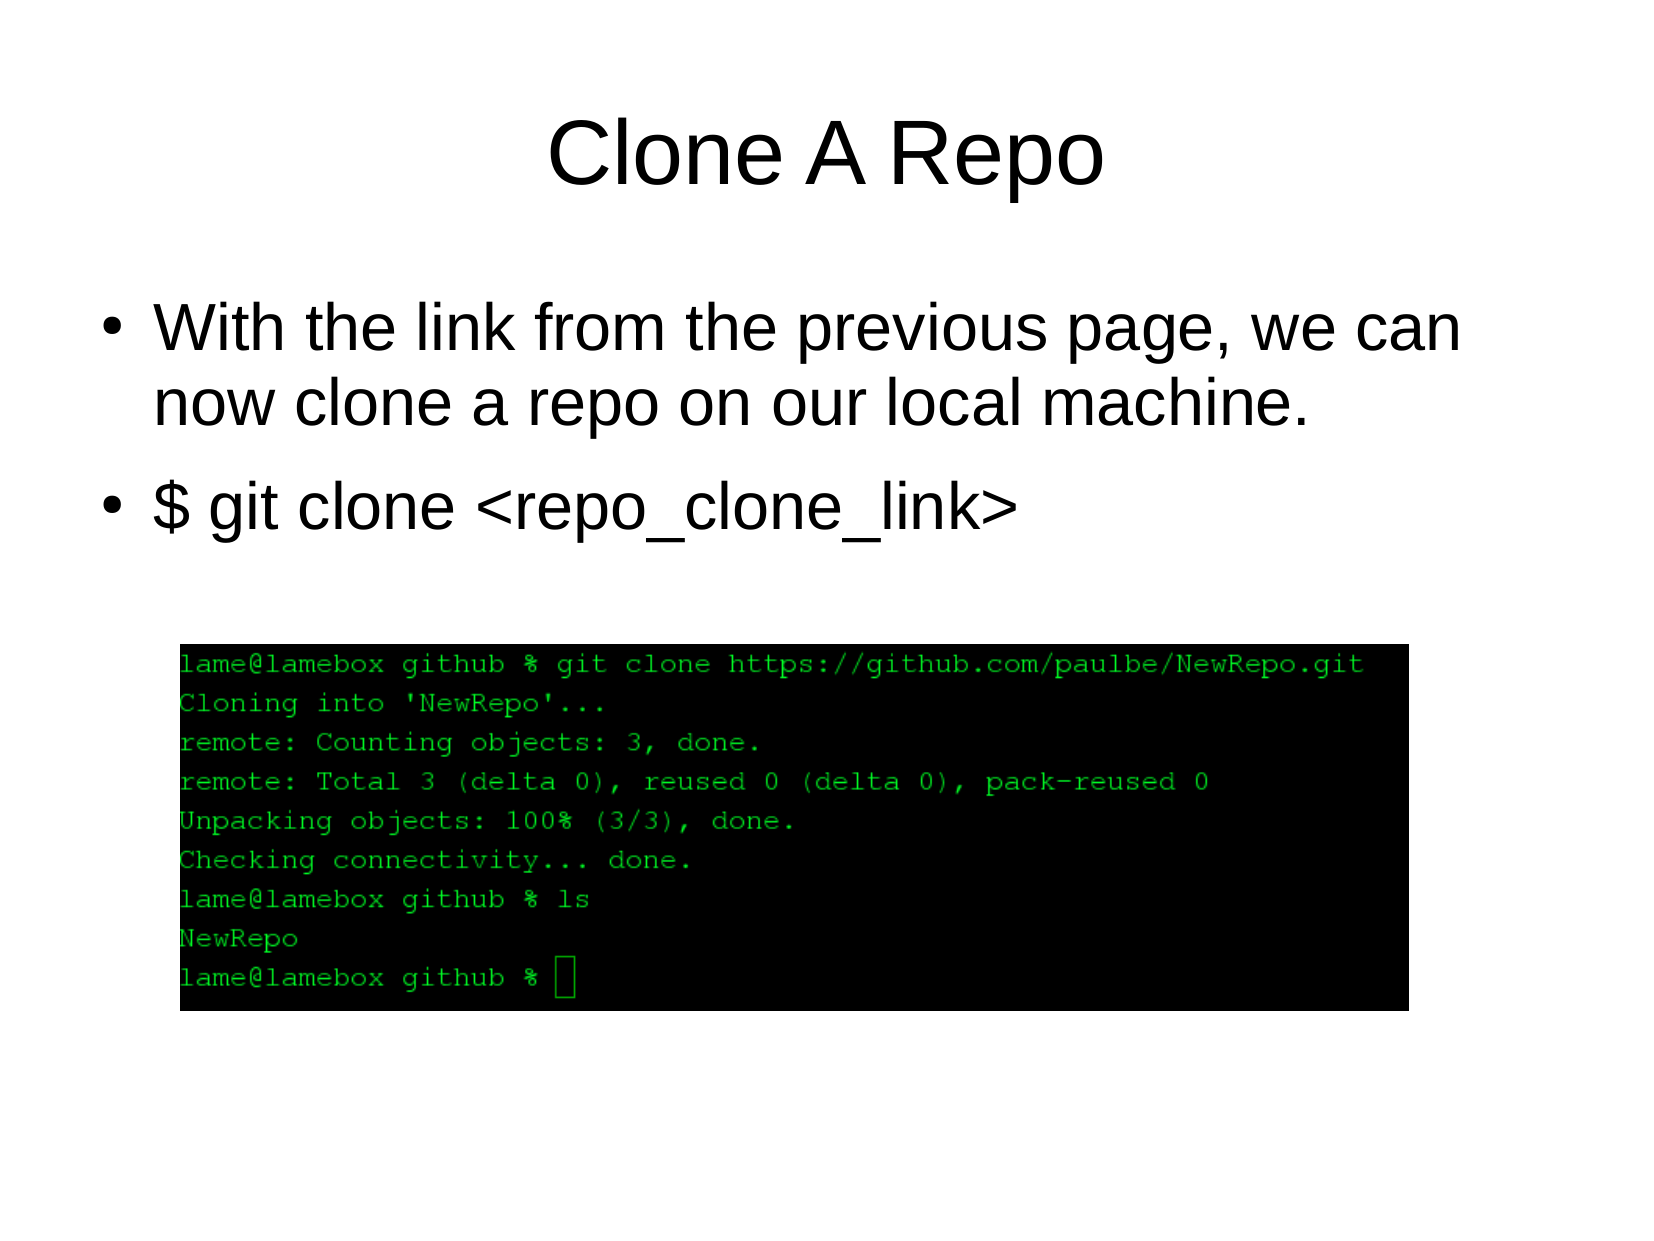

# Clone A Repo
With the link from the previous page, we can now clone a repo on our local machine.
$ git clone <repo_clone_link>